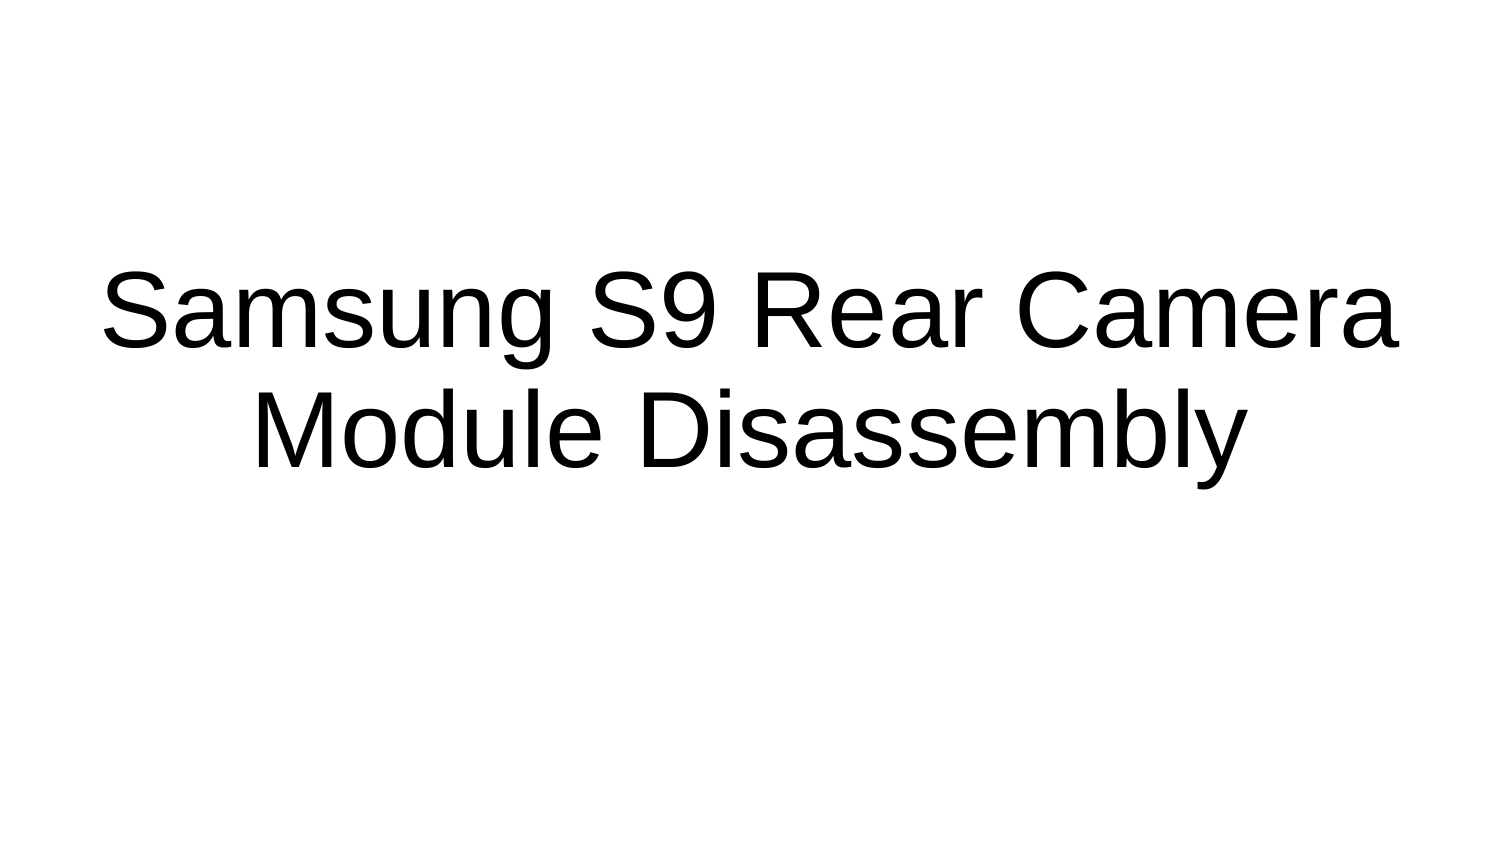

# Samsung S9 Rear Camera Module Disassembly